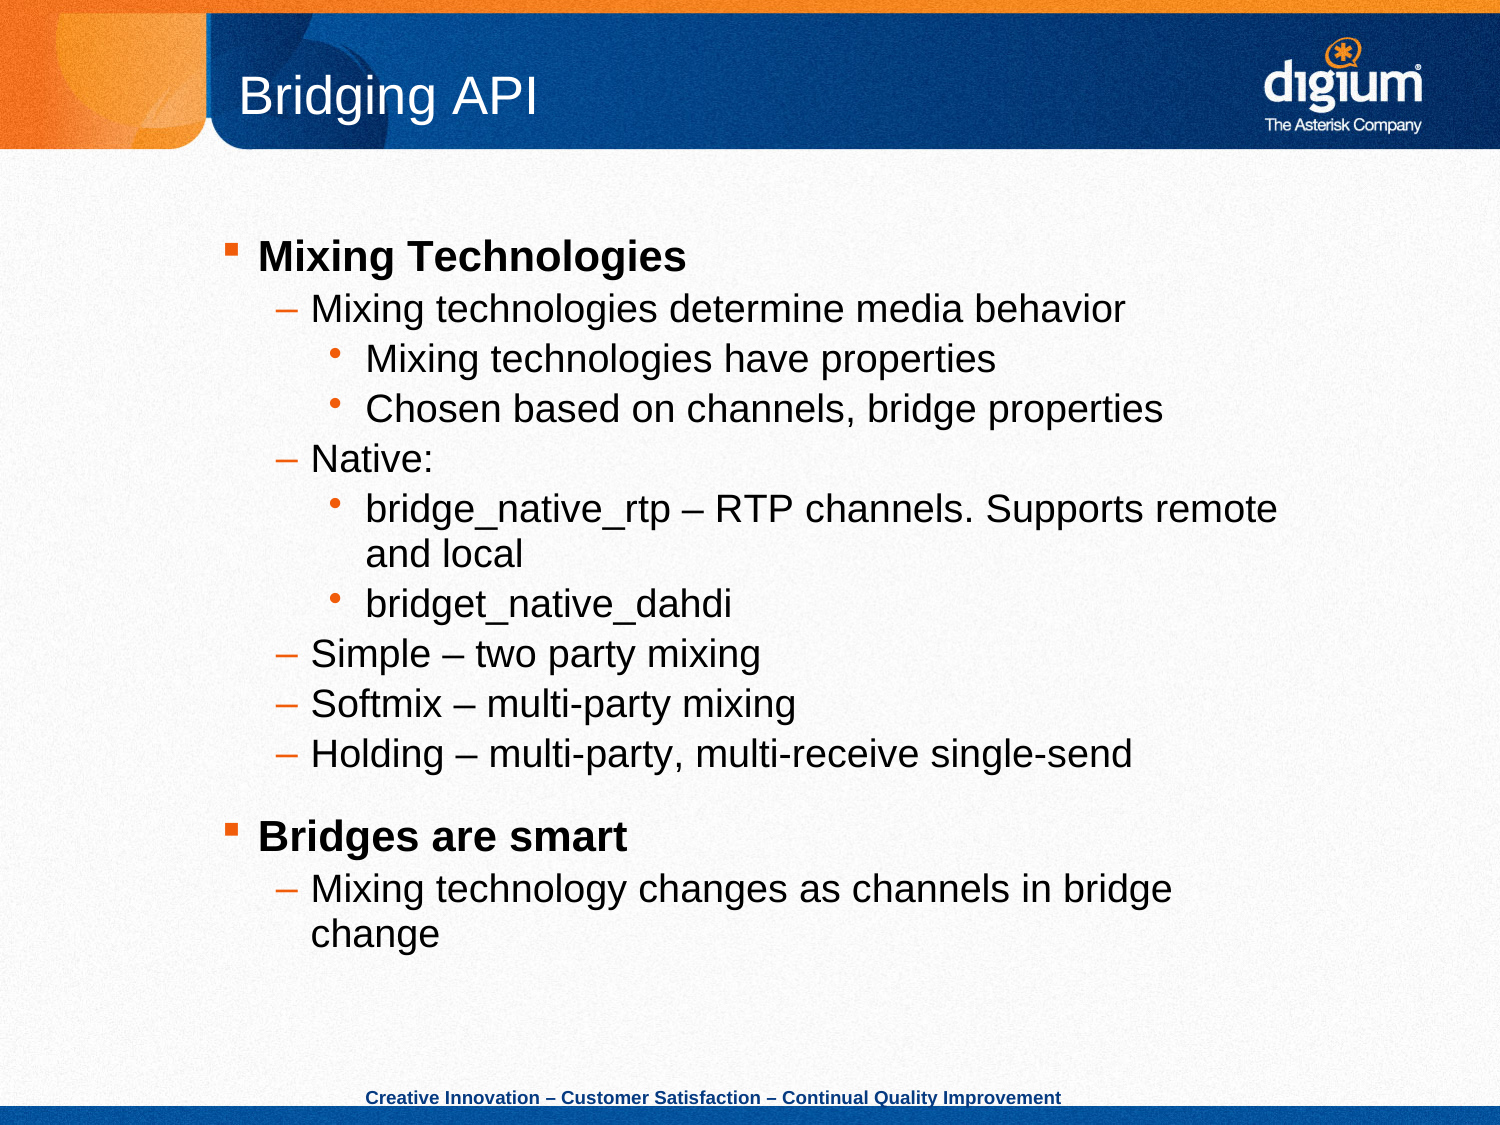

# Bridging API
Mixing Technologies
Mixing technologies determine media behavior
Mixing technologies have properties
Chosen based on channels, bridge properties
Native:
bridge_native_rtp – RTP channels. Supports remote and local
bridget_native_dahdi
Simple – two party mixing
Softmix – multi-party mixing
Holding – multi-party, multi-receive single-send
Bridges are smart
Mixing technology changes as channels in bridge change